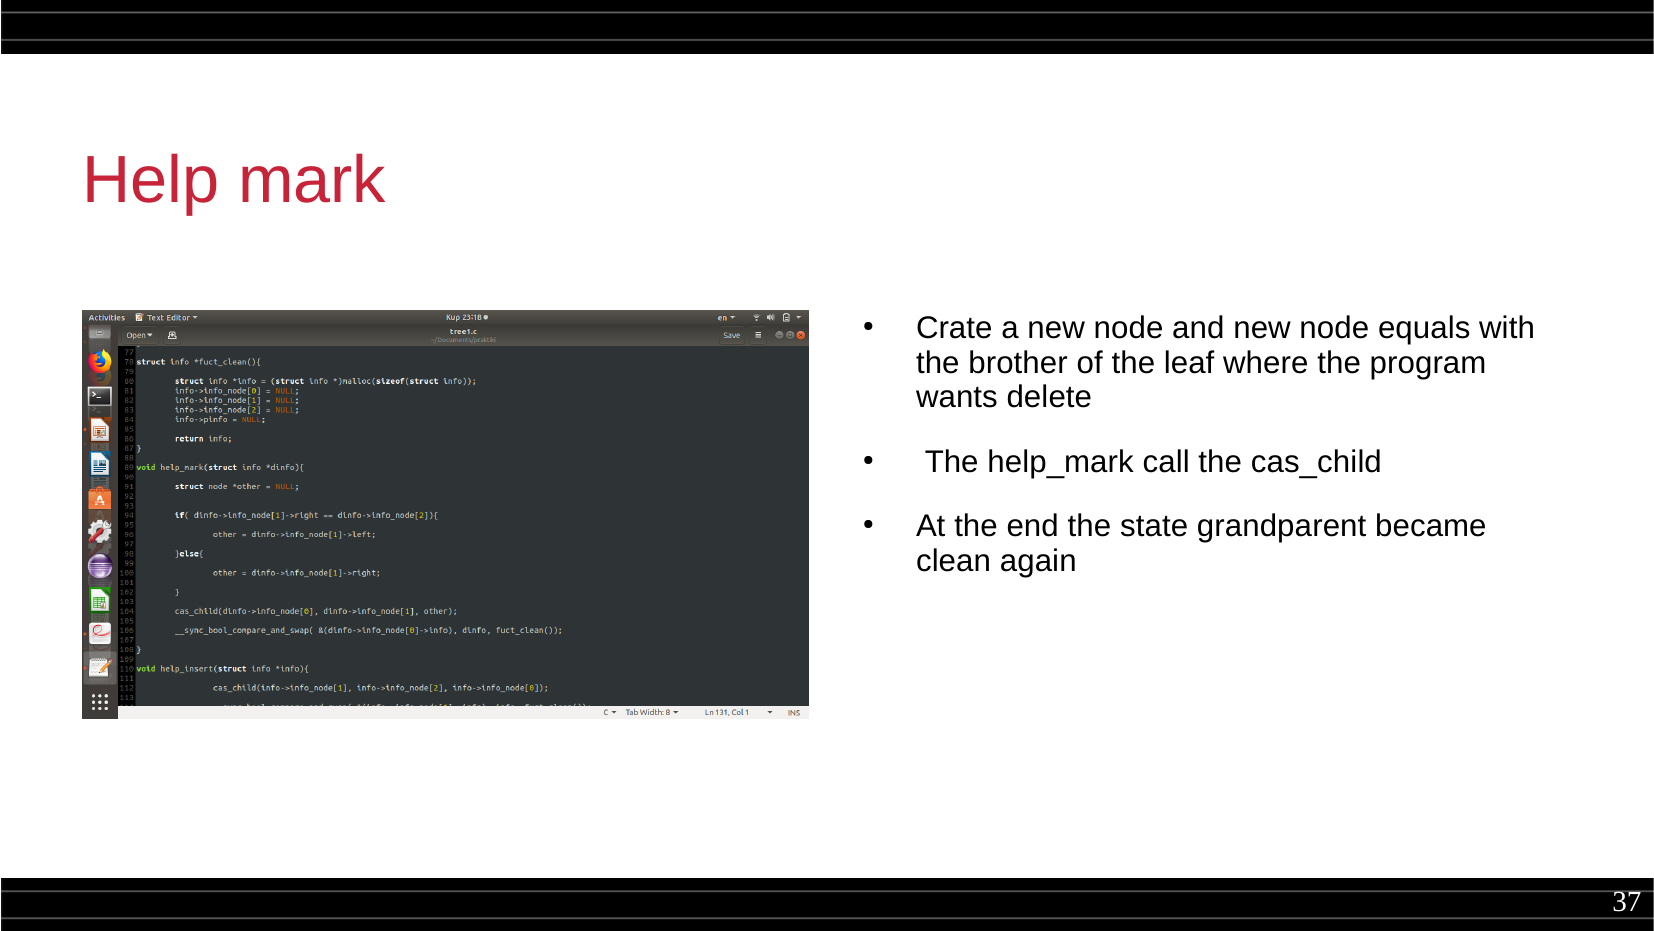

# Help mark
Crate a new node and new node equals with the brother of the leaf where the program wants delete
 The help_mark call the cas_child
At the end the state grandparent became clean again